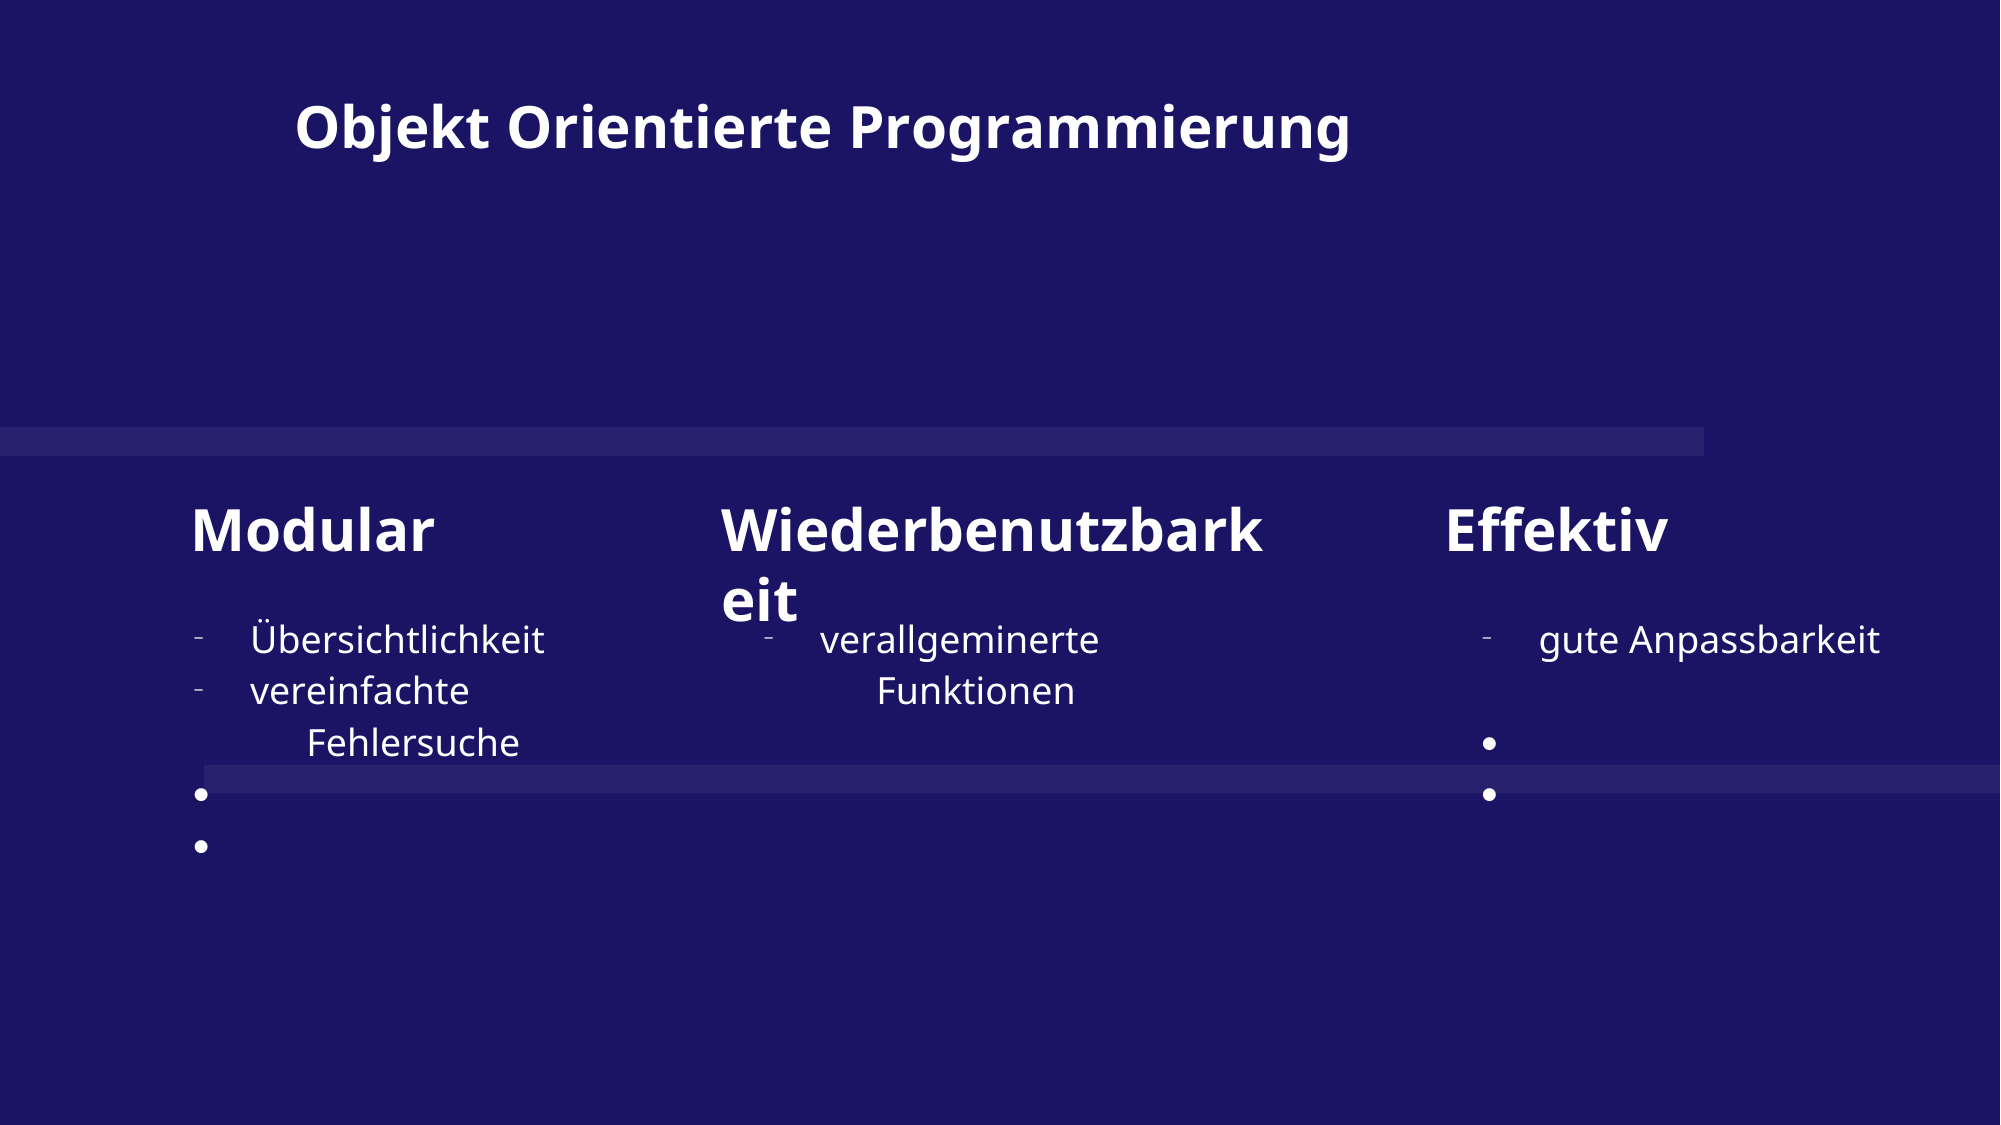

Objekt Orientierte Programmierung
Modular
Wiederbenutzbarkeit
Effektiv
# Übersichtlichkeit
vereinfachte Fehlersuche
verallgeminerte Funktionen
gute Anpassbarkeit